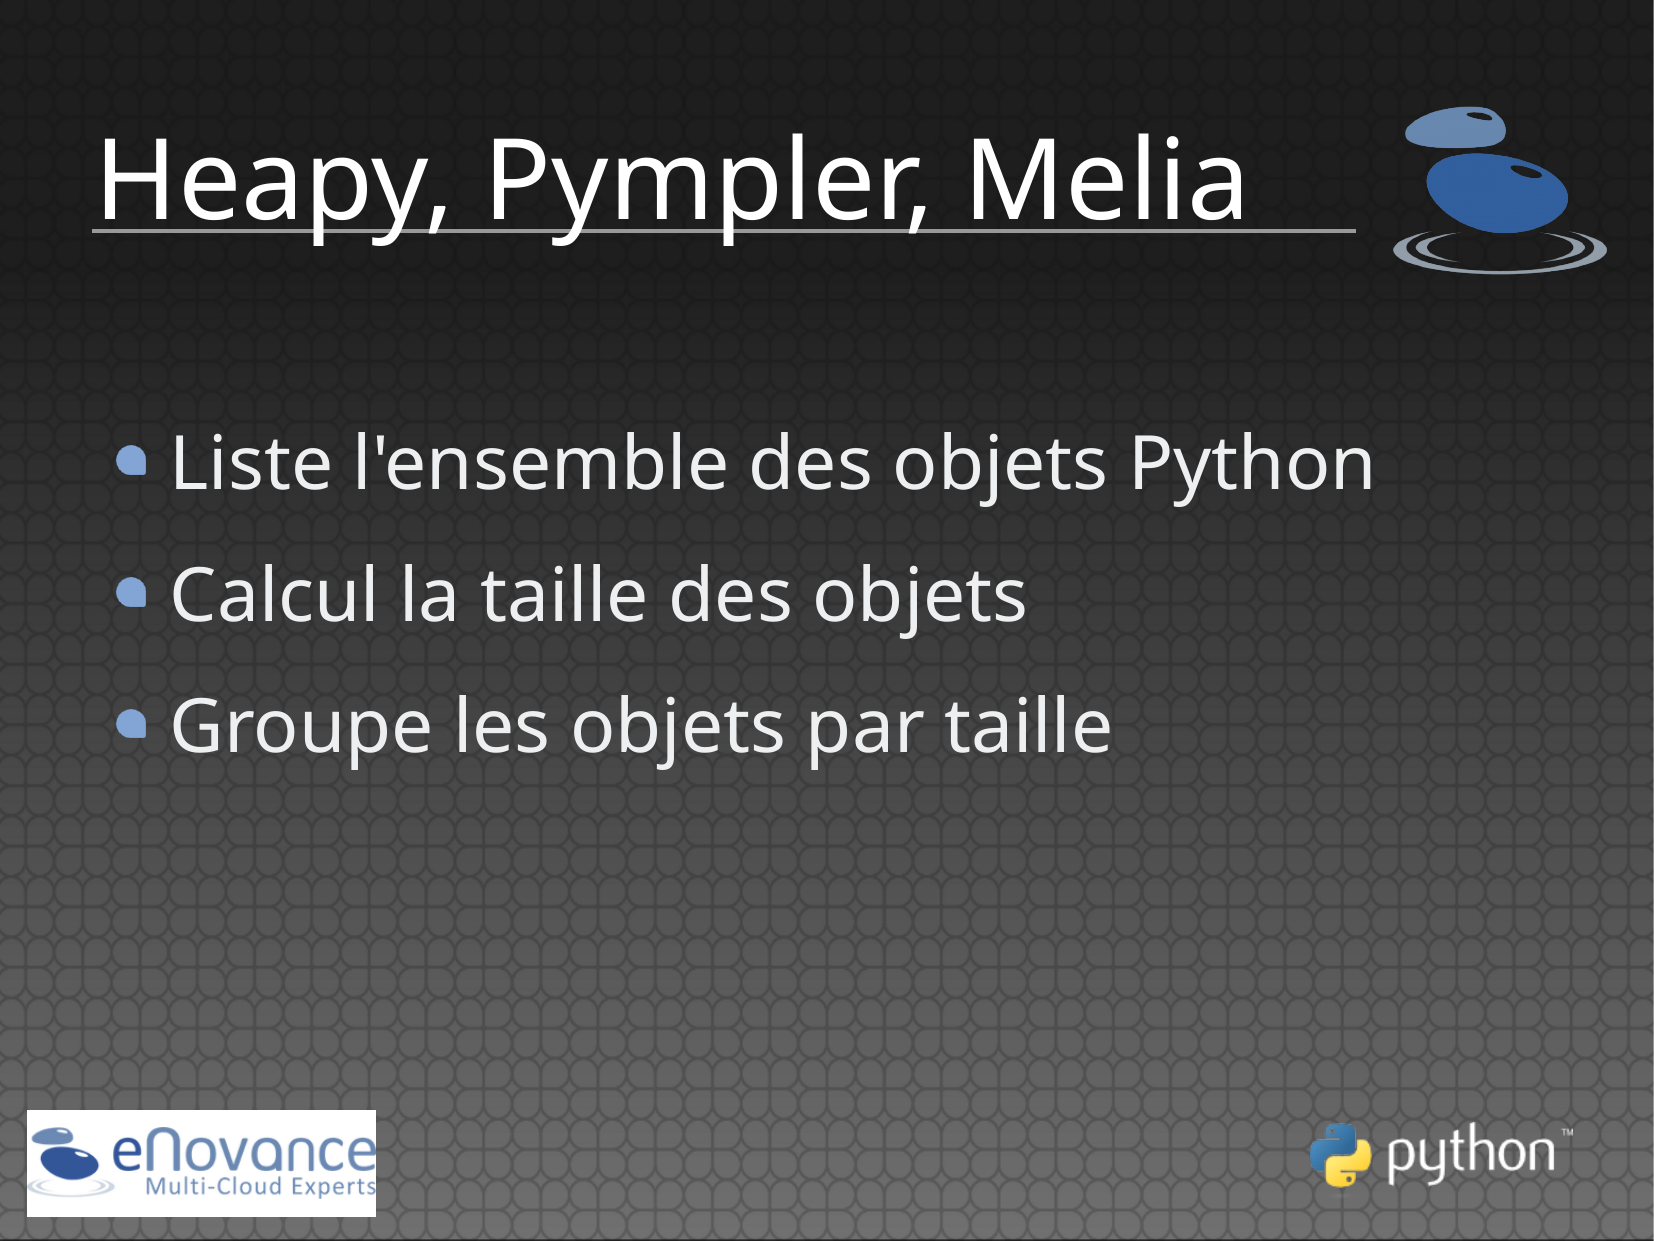

Heapy, Pympler, Melia
# Liste l'ensemble des objets Python
Calcul la taille des objets
Groupe les objets par taille